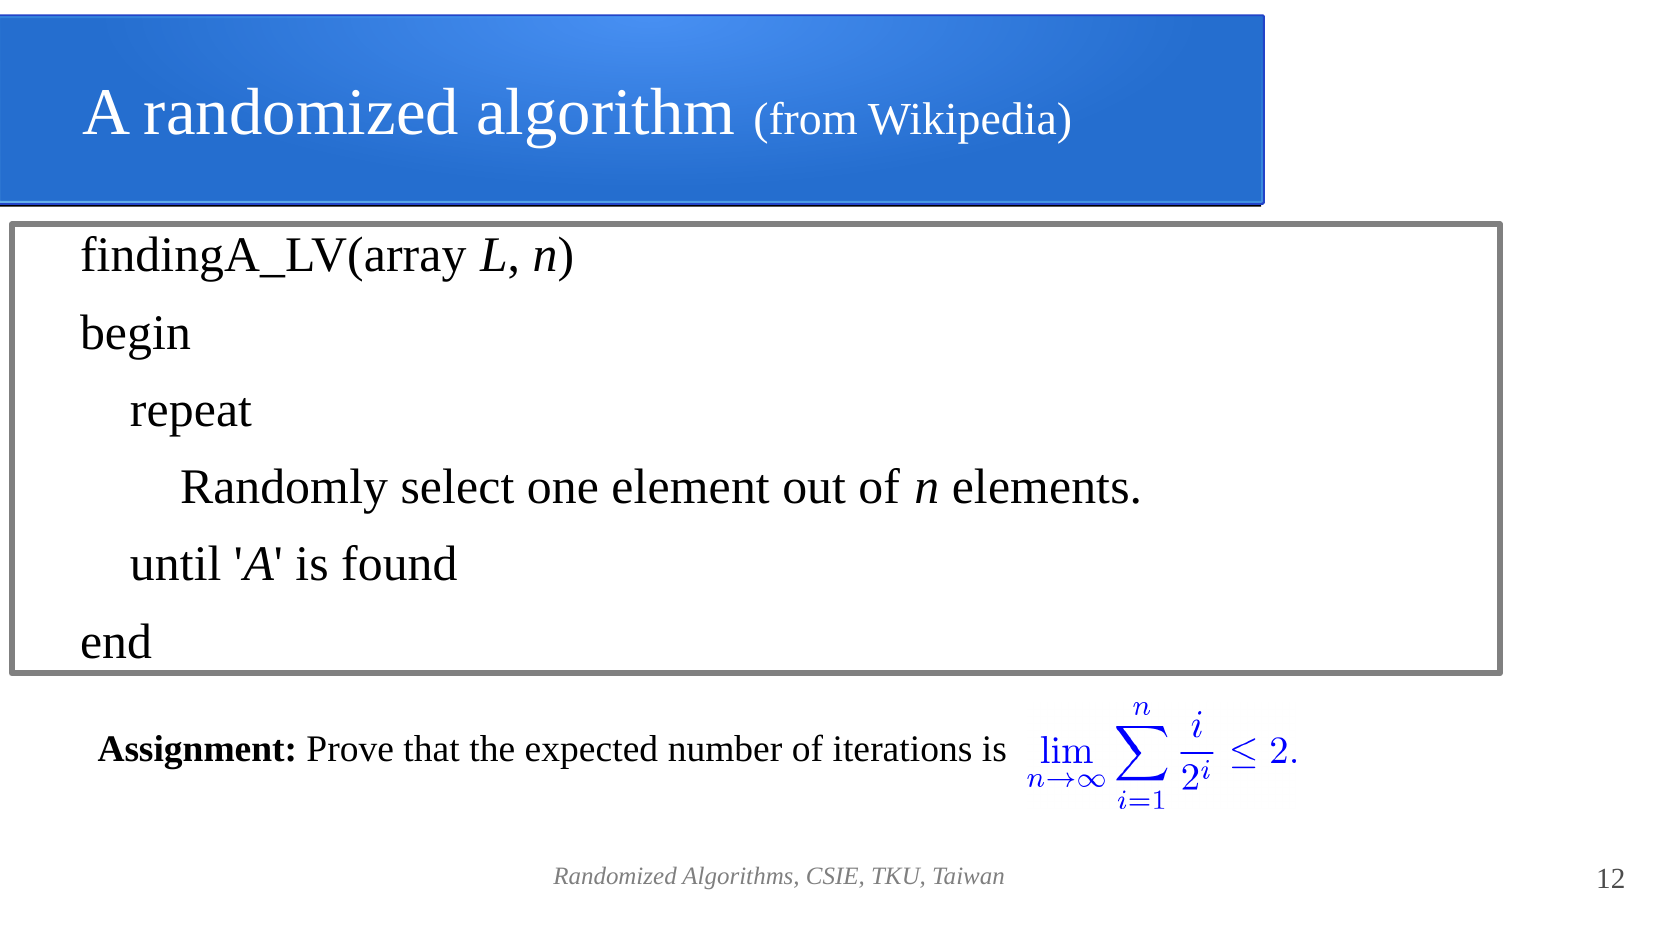

# A randomized algorithm (from Wikipedia)
findingA_LV(array L, n)
begin
 repeat
 Randomly select one element out of n elements.
 until 'A' is found
end
Assignment: Prove that the expected number of iterations is
Randomized Algorithms, CSIE, TKU, Taiwan
12